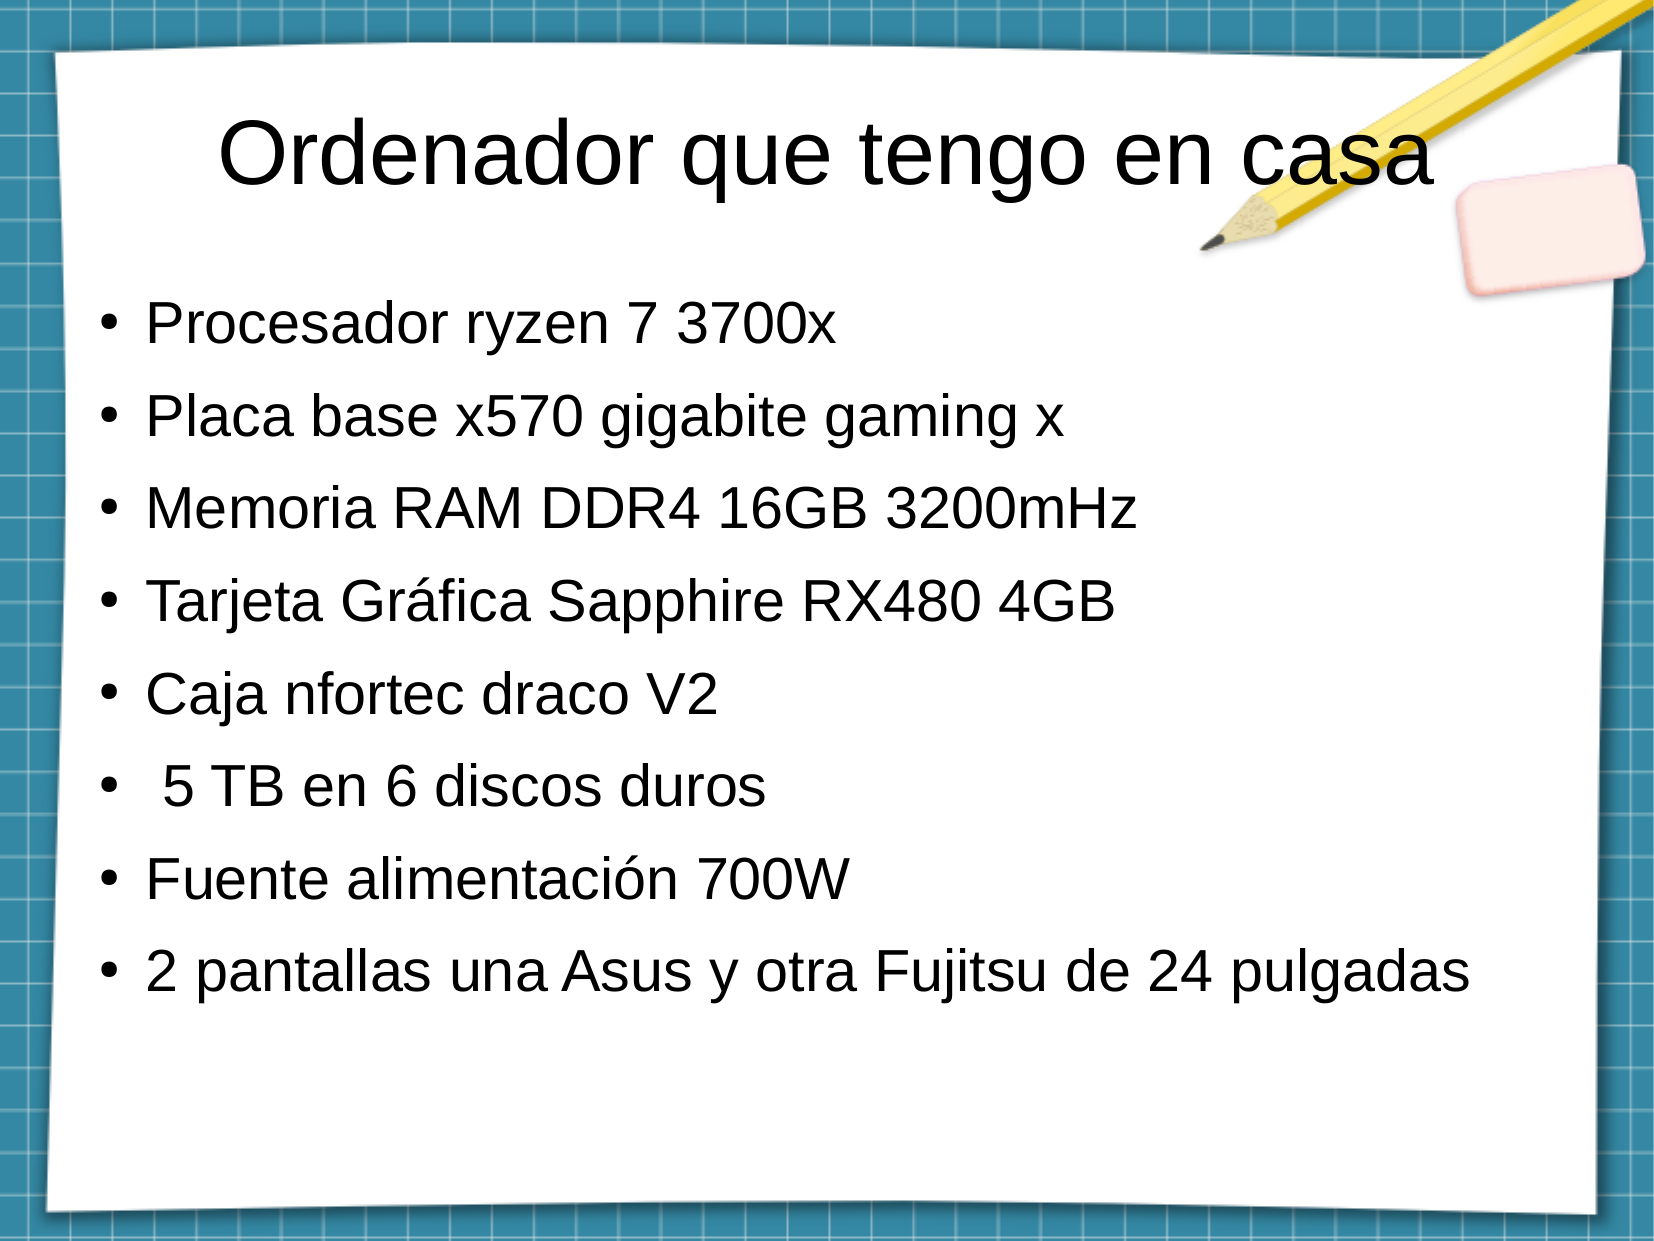

# Ordenador que tengo en casa
Procesador ryzen 7 3700x
Placa base x570 gigabite gaming x
Memoria RAM DDR4 16GB 3200mHz
Tarjeta Gráfica Sapphire RX480 4GB
Caja nfortec draco V2
 5 TB en 6 discos duros
Fuente alimentación 700W
2 pantallas una Asus y otra Fujitsu de 24 pulgadas